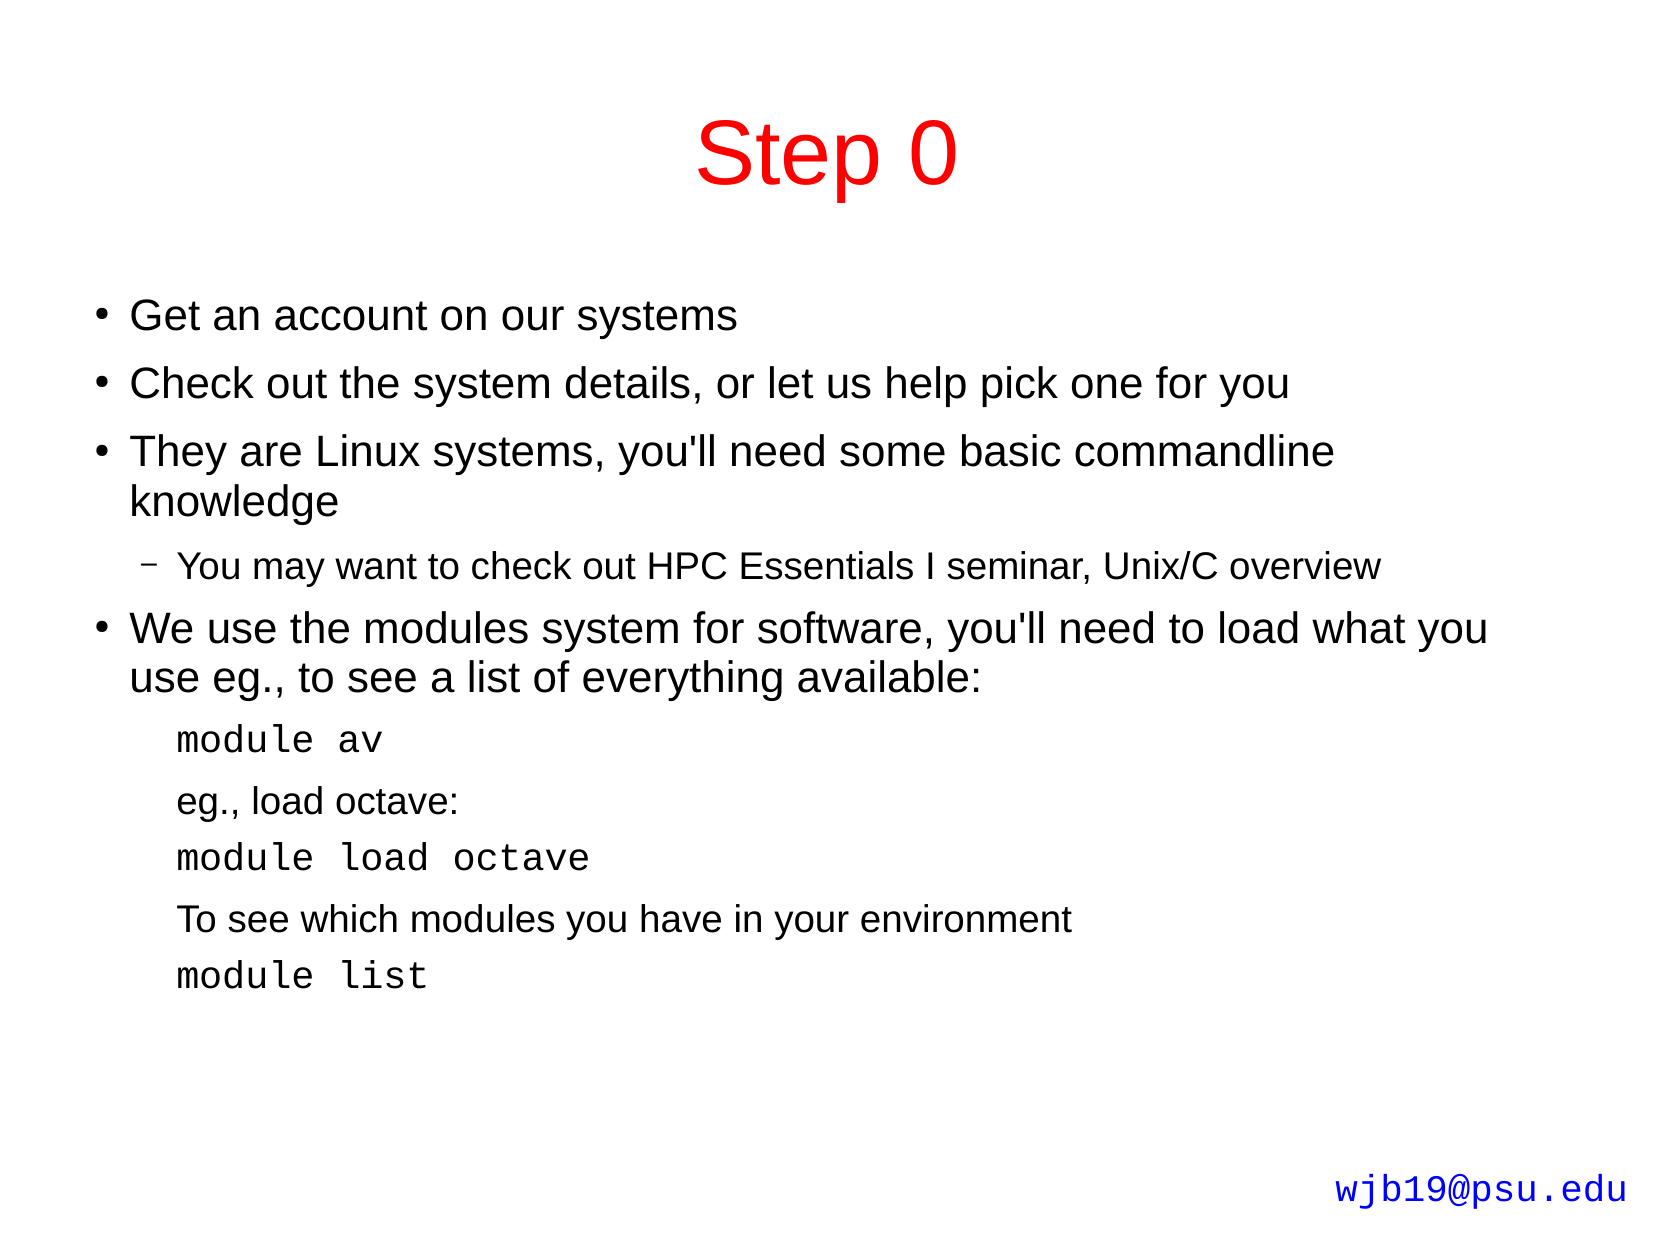

# Step 0
Get an account on our systems
Check out the system details, or let us help pick one for you
They are Linux systems, you'll need some basic commandline knowledge
You may want to check out HPC Essentials I seminar, Unix/C overview
We use the modules system for software, you'll need to load what you use eg., to see a list of everything available:
module av
eg., load octave:
module load octave
To see which modules you have in your environment
module list
wjb19@psu.edu